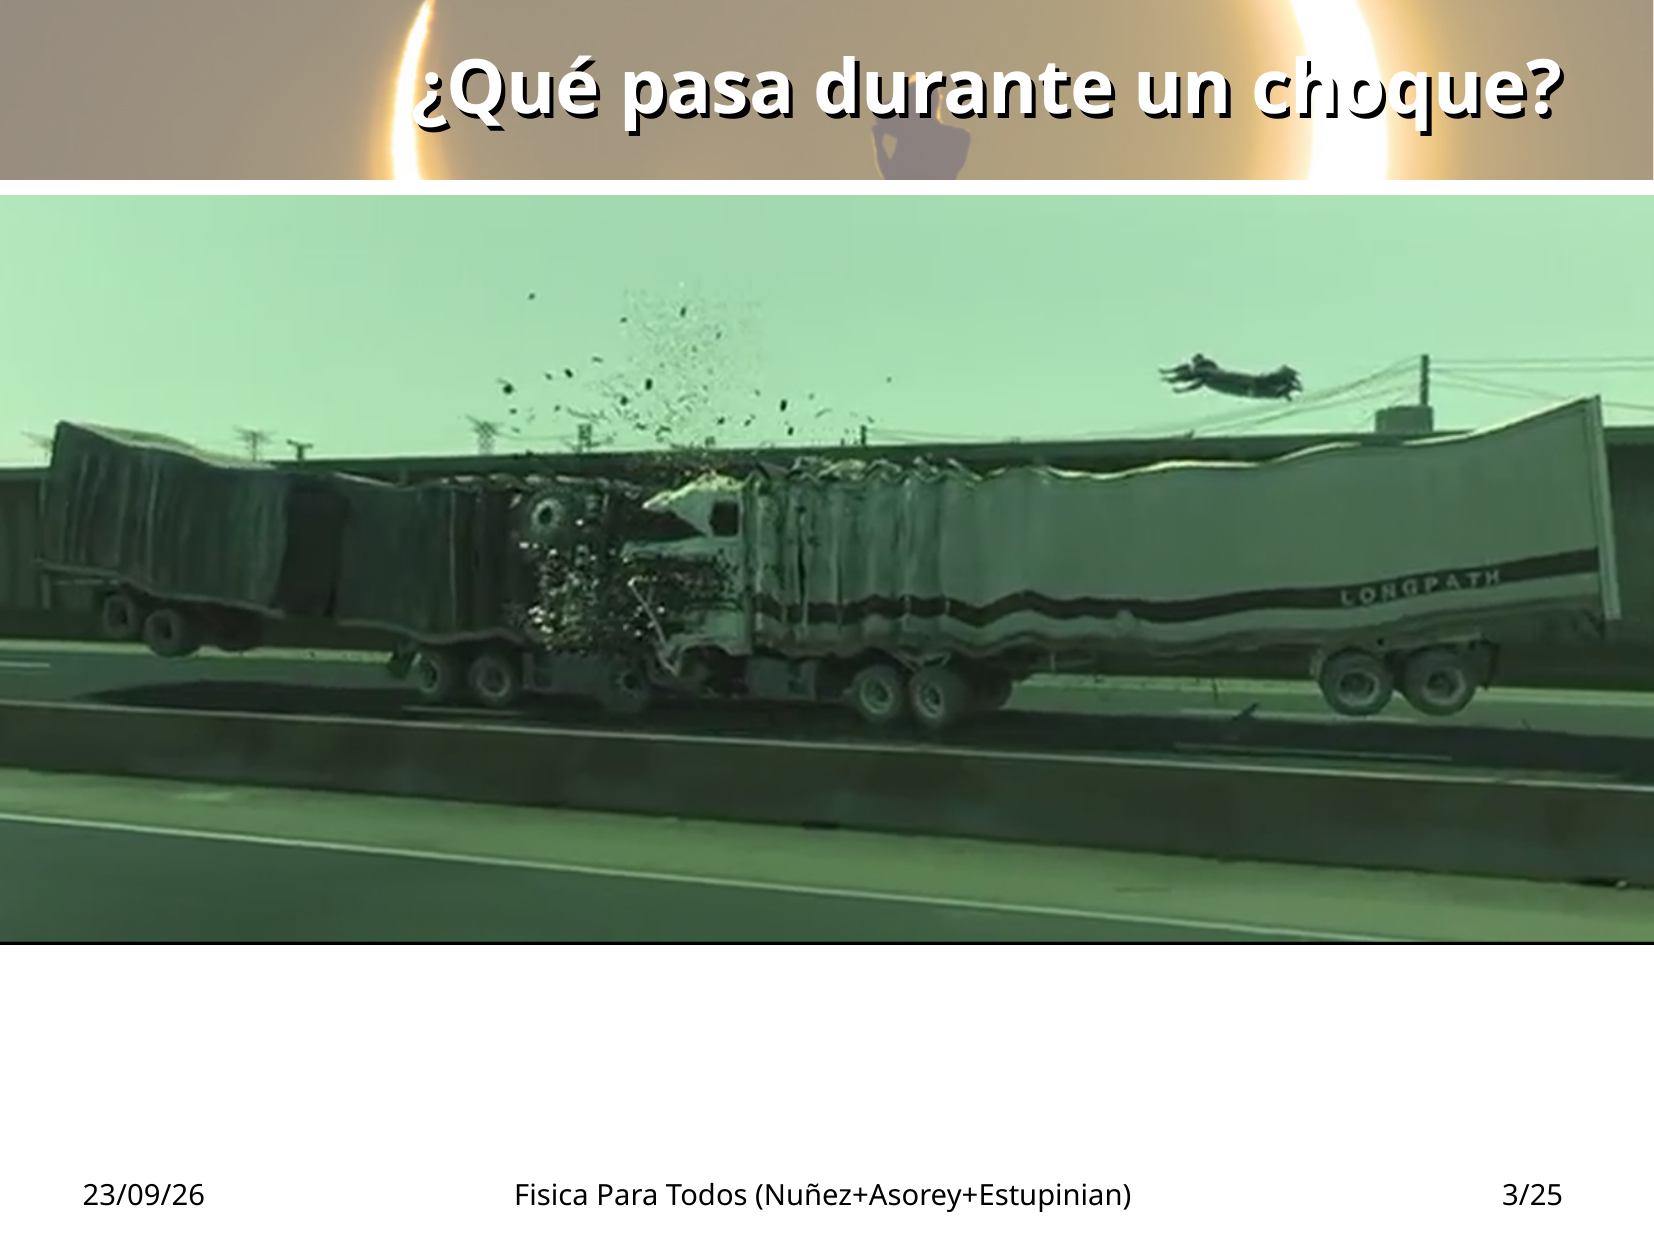

# ¿Qué pasa durante un choque?
Fisica Para Todos (Nuñez+Asorey+Estupinian)
3